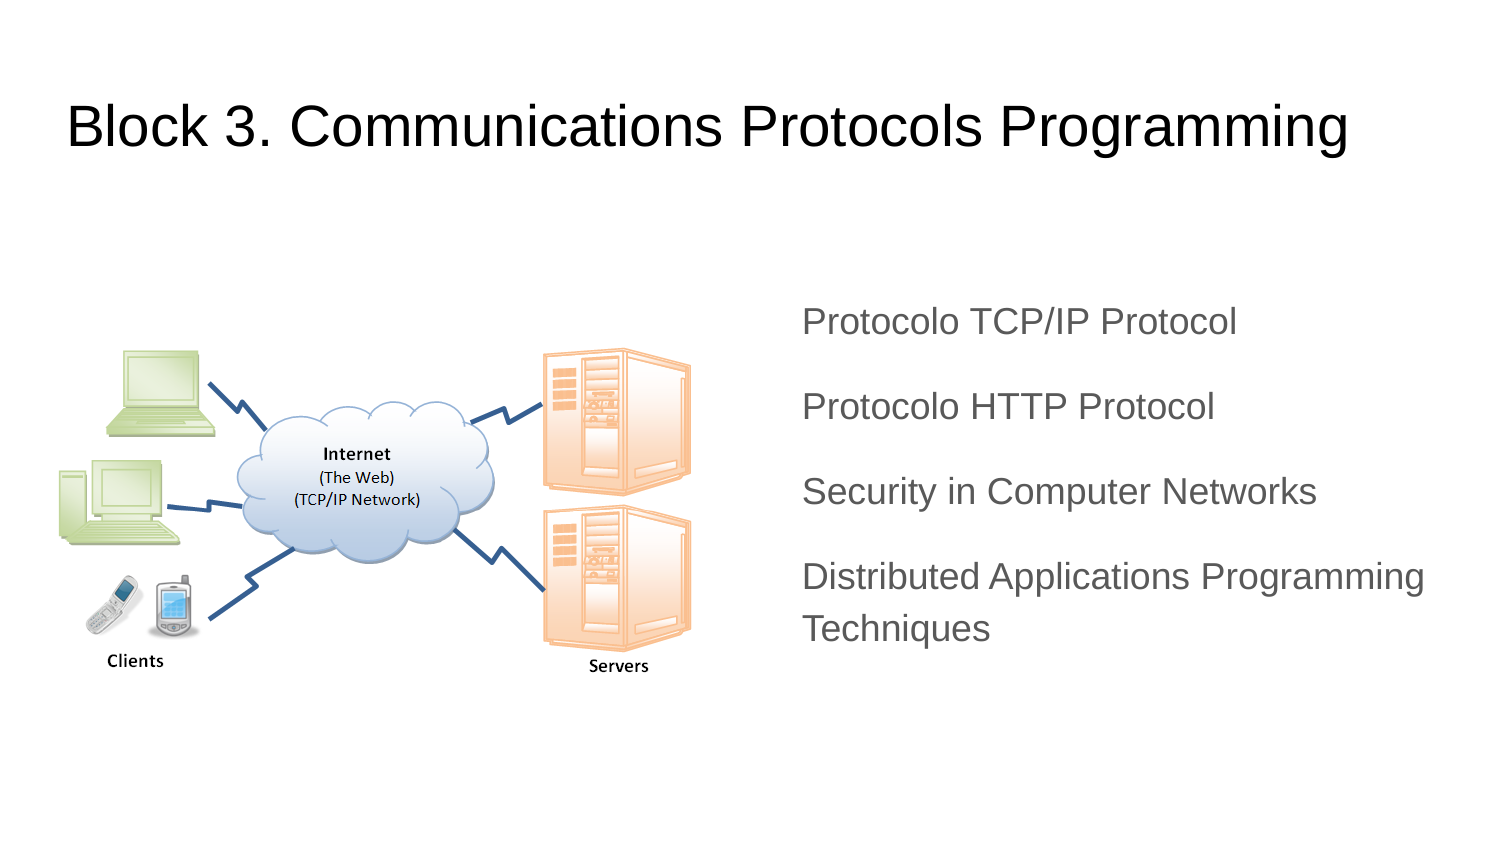

# Block 3. Communications Protocols Programming
Protocolo TCP/IP Protocol
Protocolo HTTP Protocol
Security in Computer Networks
Distributed Applications Programming Techniques